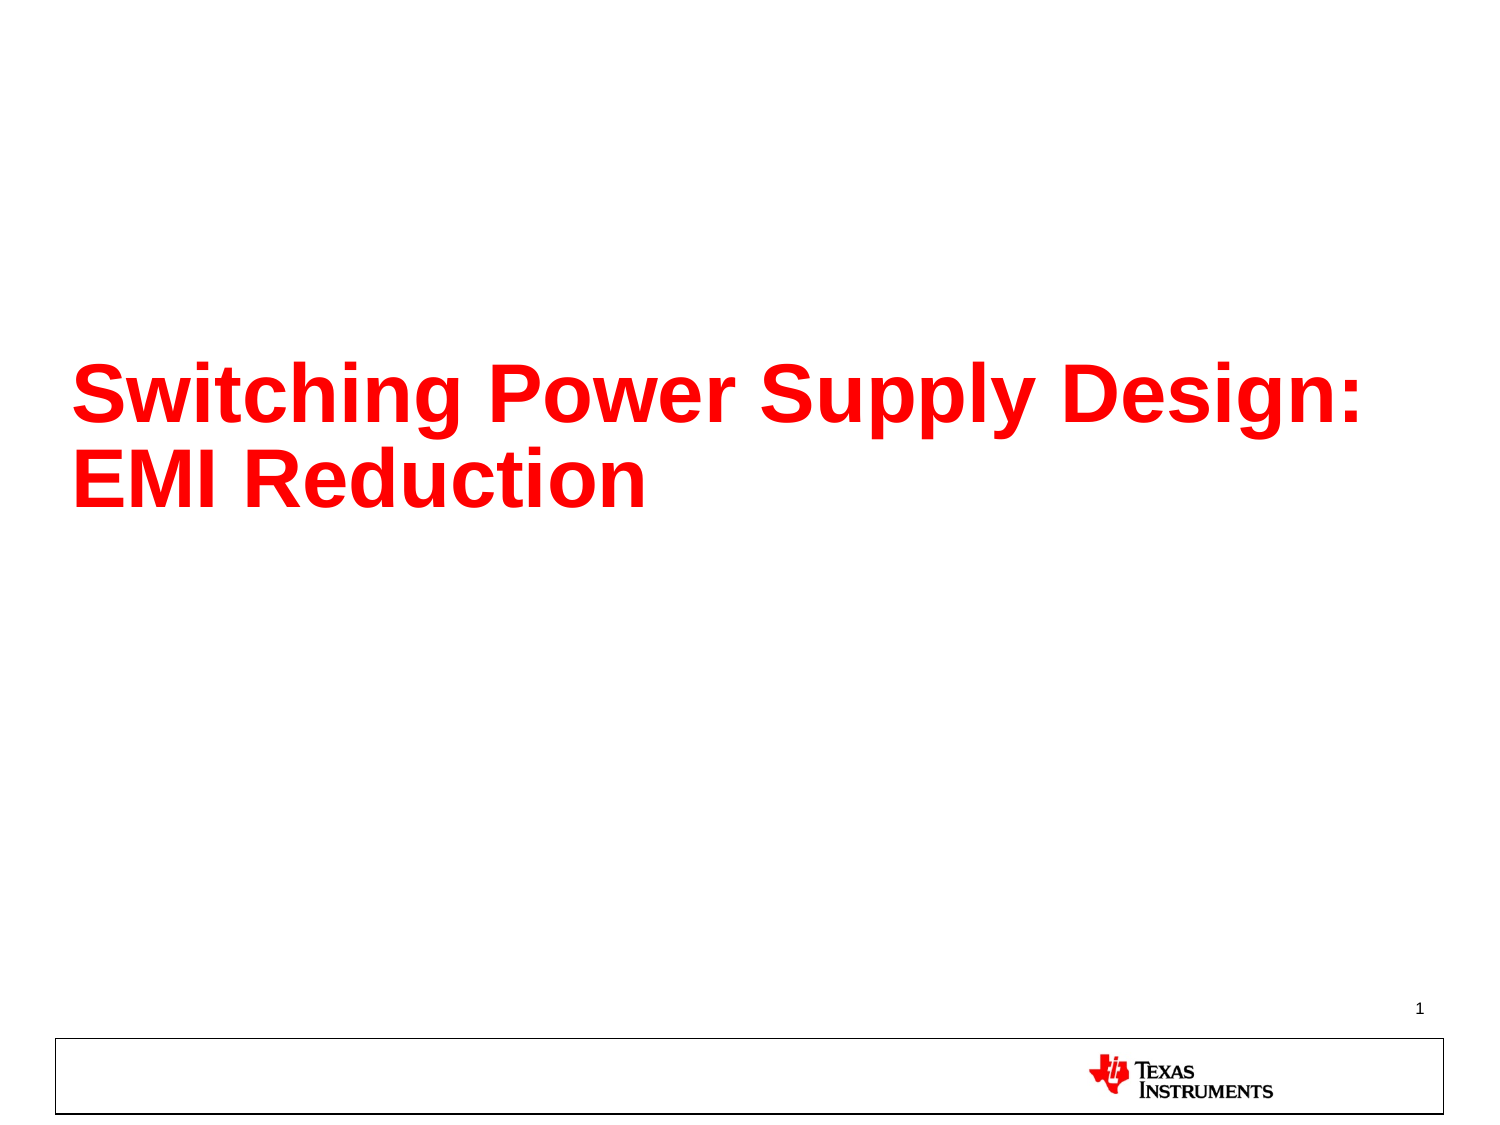

# Switching Power Supply Design: EMI Reduction